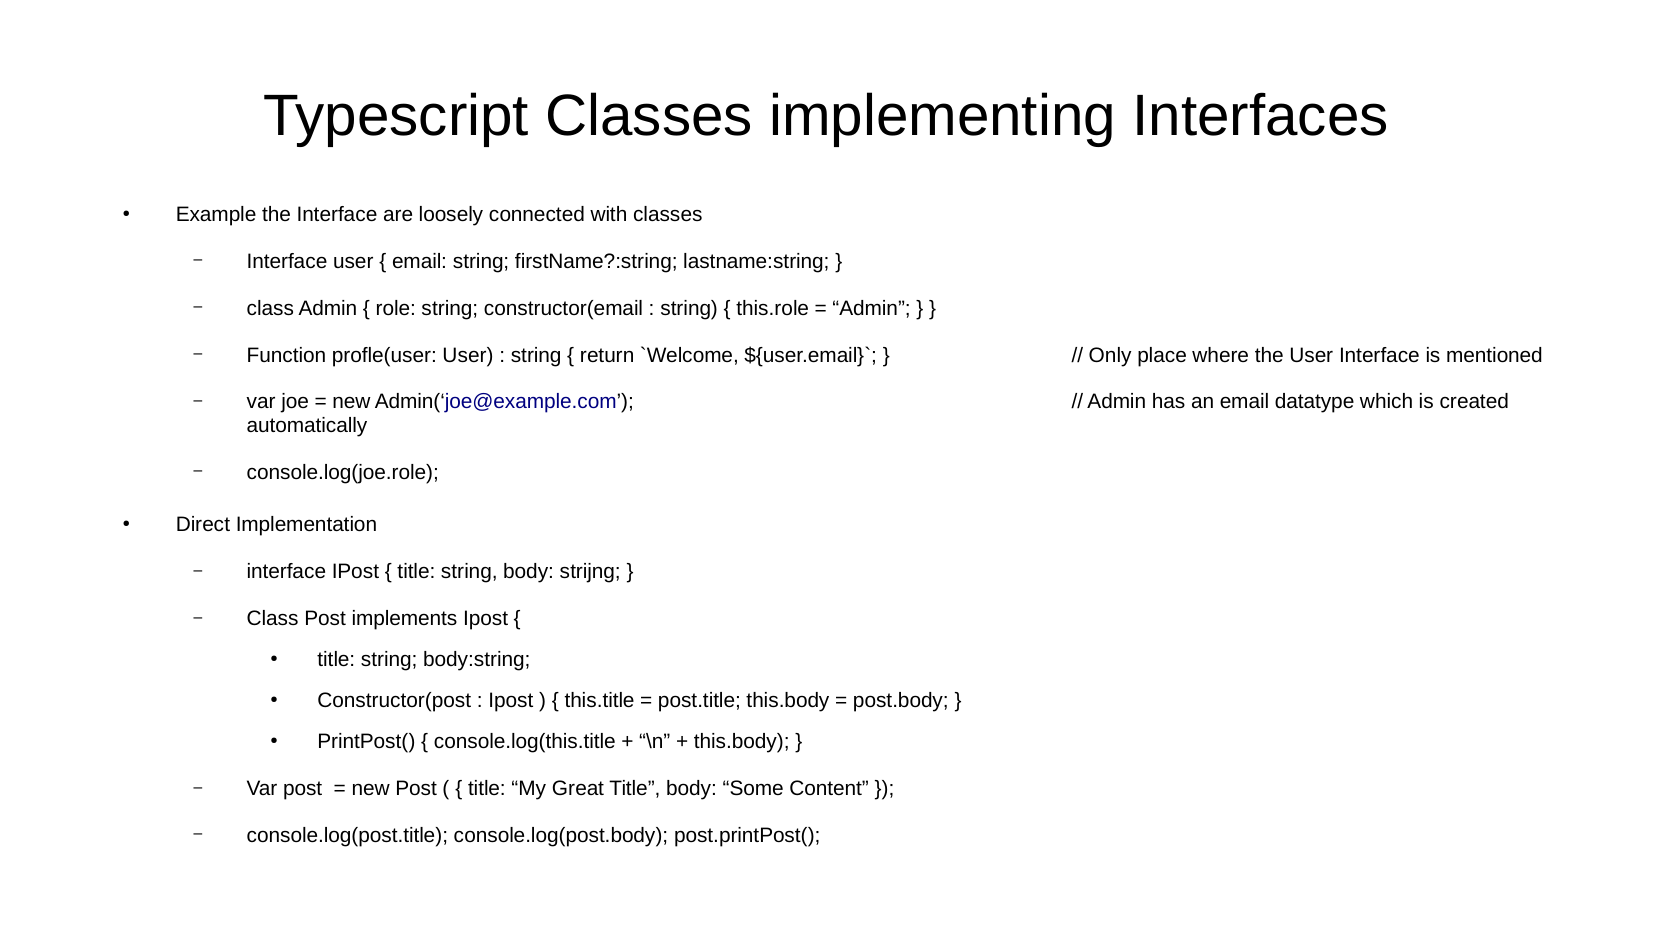

# Typescript Classes implementing Interfaces
Example the Interface are loosely connected with classes
Interface user { email: string; firstName?:string; lastname:string; }
class Admin { role: string; constructor(email : string) { this.role = “Admin”; } }
Function profle(user: User) : string { return `Welcome, ${user.email}`; } 			// Only place where the User Interface is mentioned
var joe = new Admin(‘joe@example.com’);						// Admin has an email datatype which is created automatically
console.log(joe.role);
Direct Implementation
interface IPost { title: string, body: strijng; }
Class Post implements Ipost {
title: string; body:string;
Constructor(post : Ipost ) { this.title = post.title; this.body = post.body; }
PrintPost() { console.log(this.title + “\n” + this.body); }
Var post = new Post ( { title: “My Great Title”, body: “Some Content” });
console.log(post.title); console.log(post.body); post.printPost();